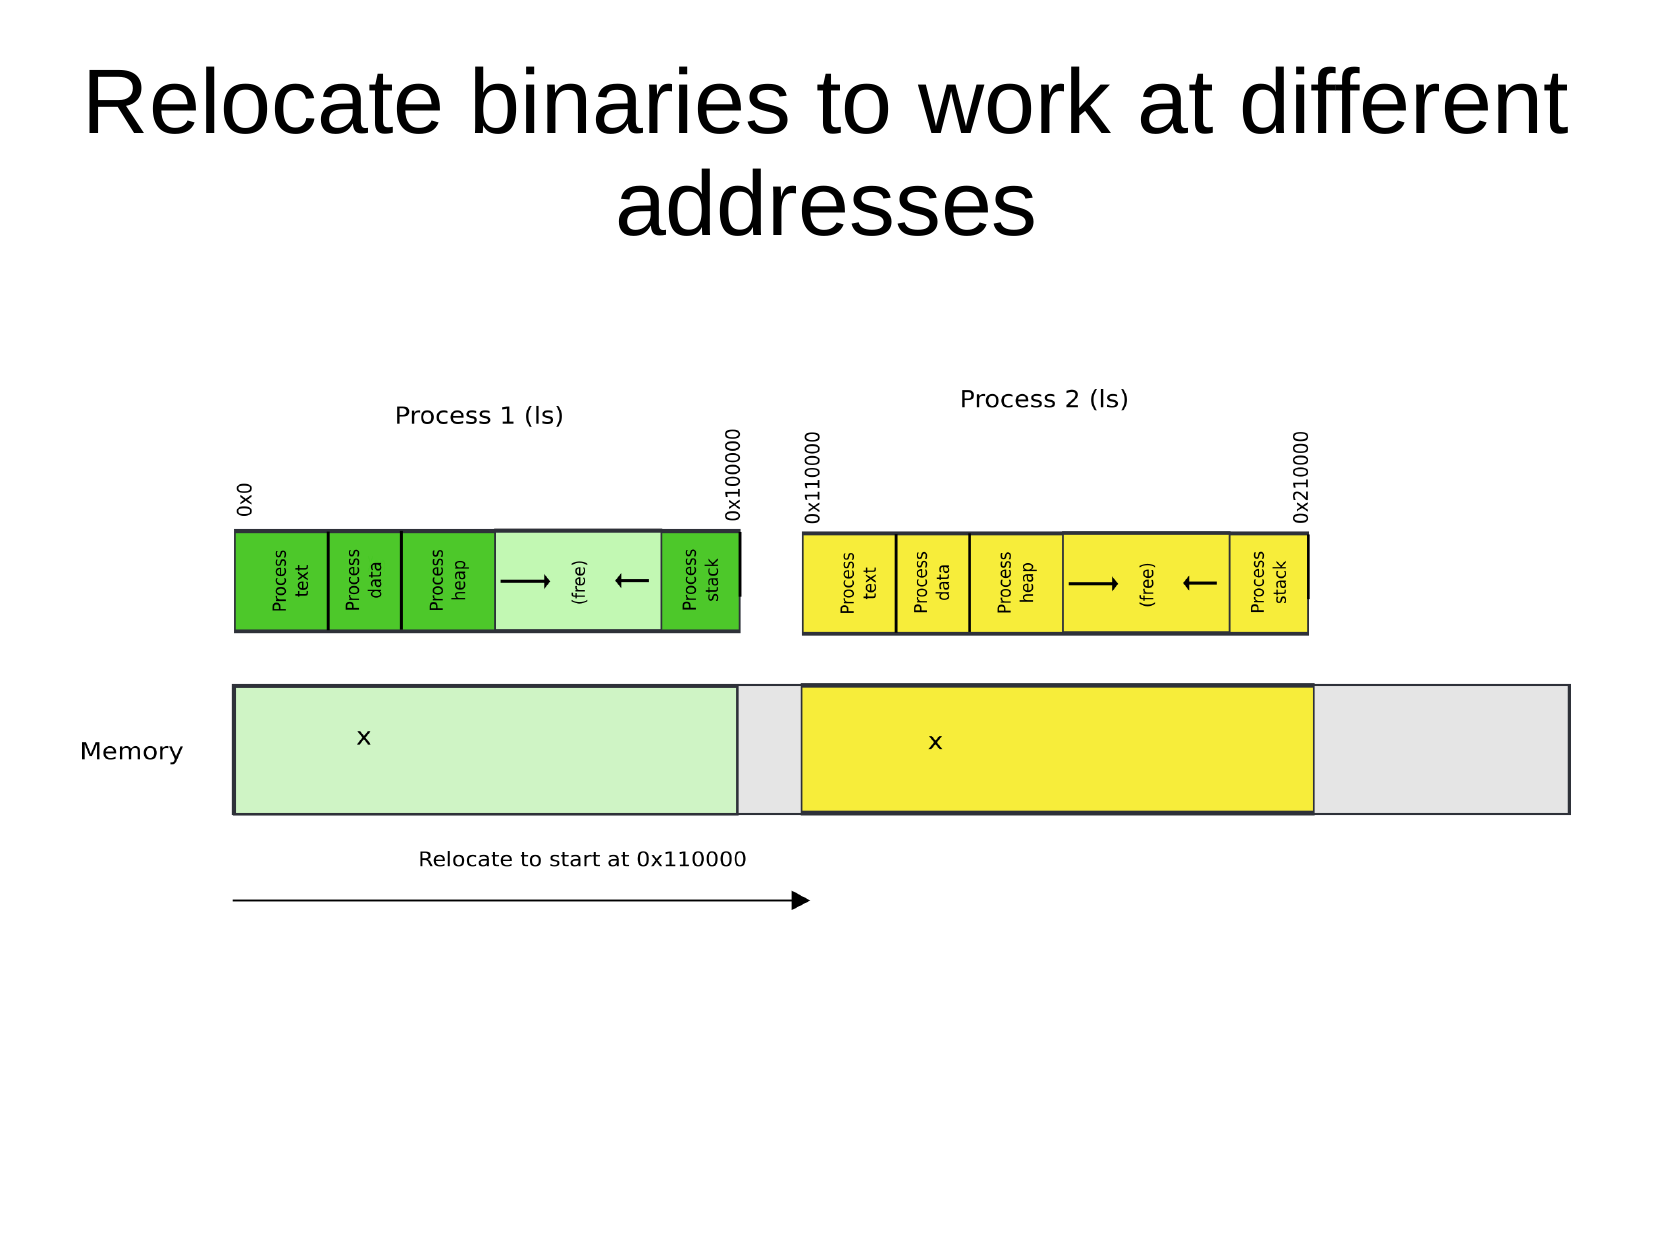

# Relocate binaries to work at different addresses